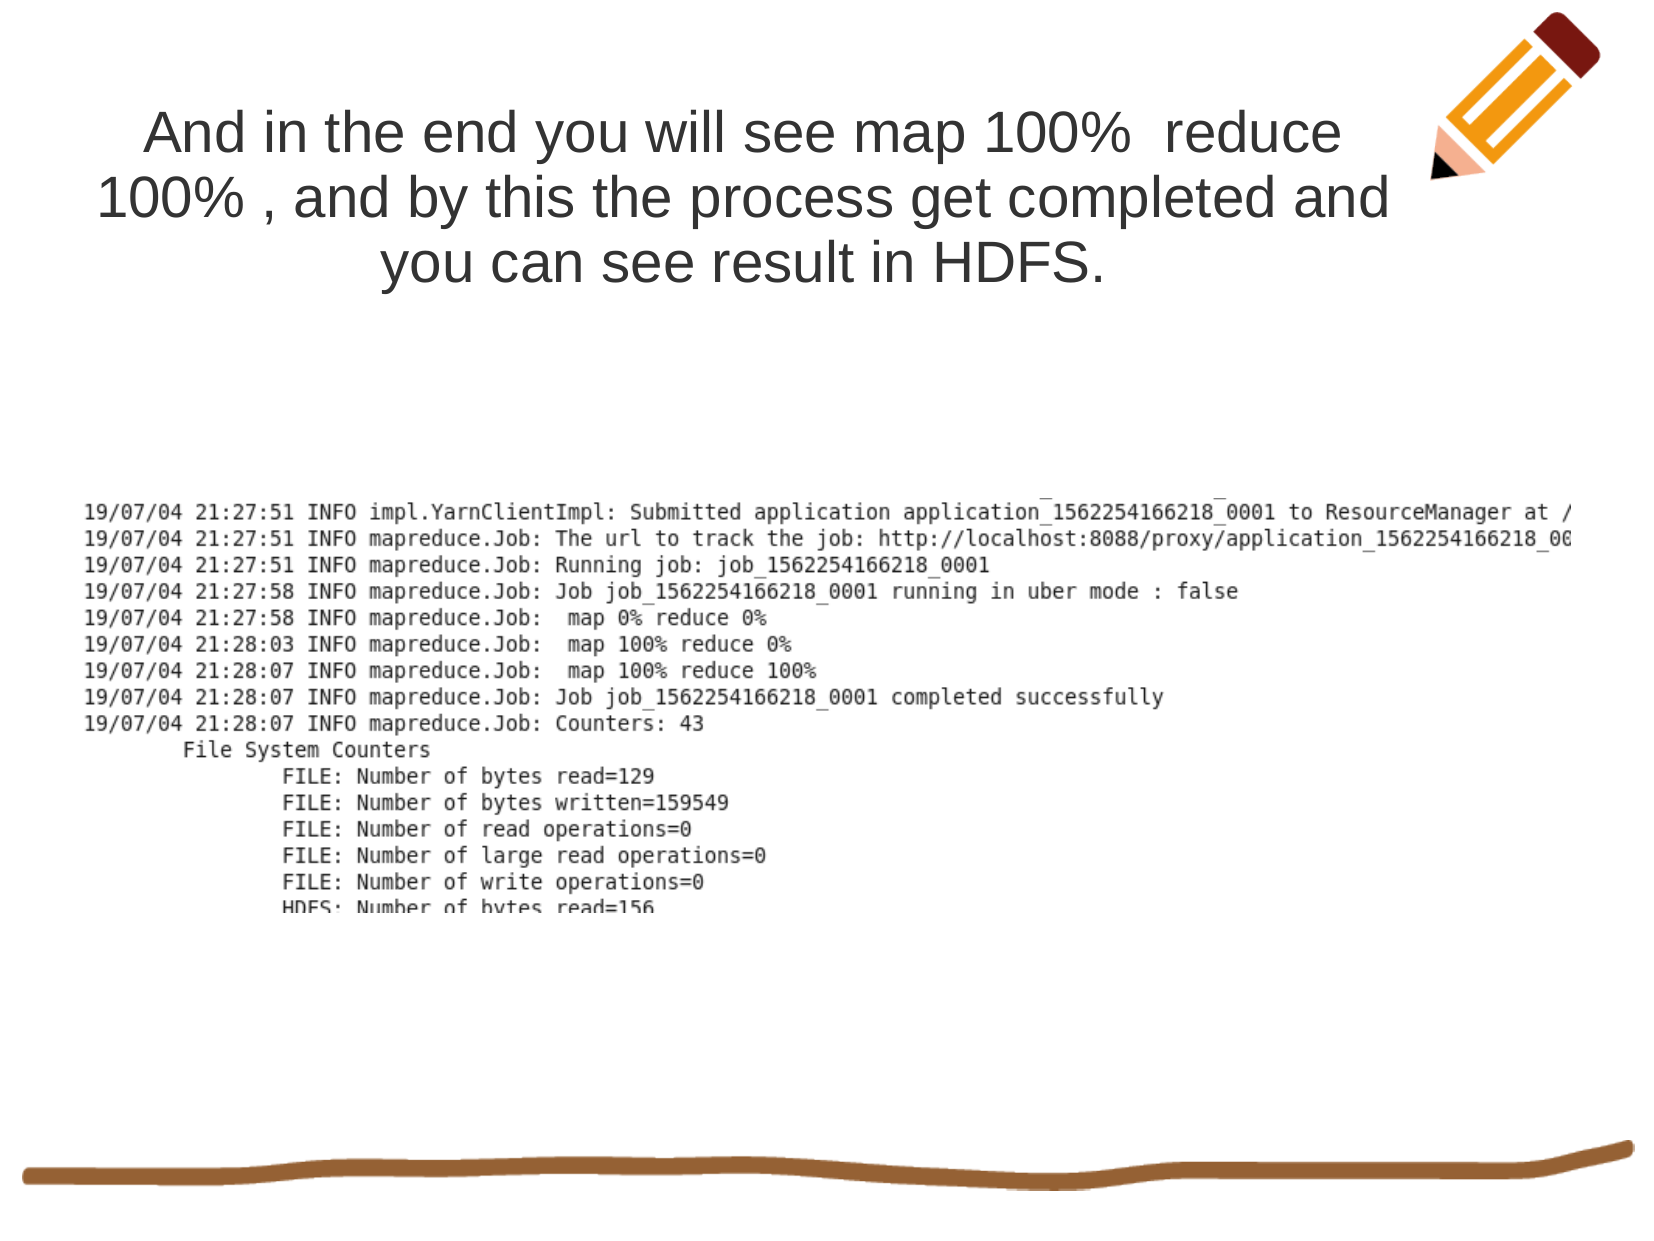

# And in the end you will see map 100% reduce 100% , and by this the process get completed and you can see result in HDFS.